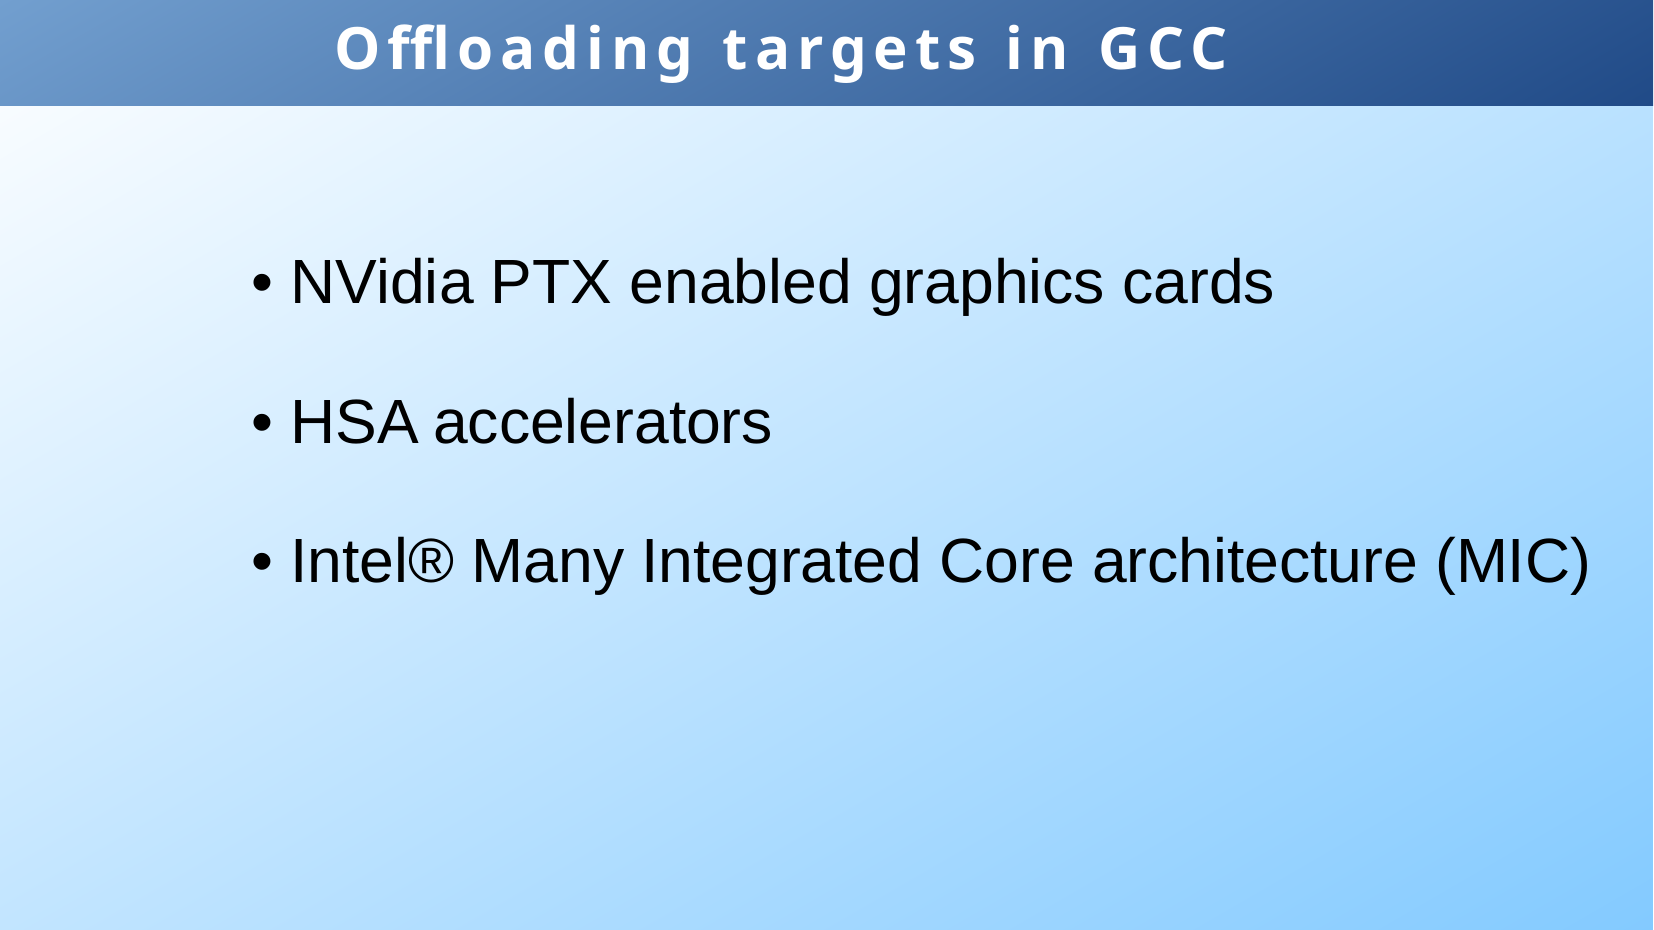

Offloading targets in GCC
• NVidia PTX enabled graphics cards
• HSA accelerators
• Intel® Many Integrated Core architecture (MIC)